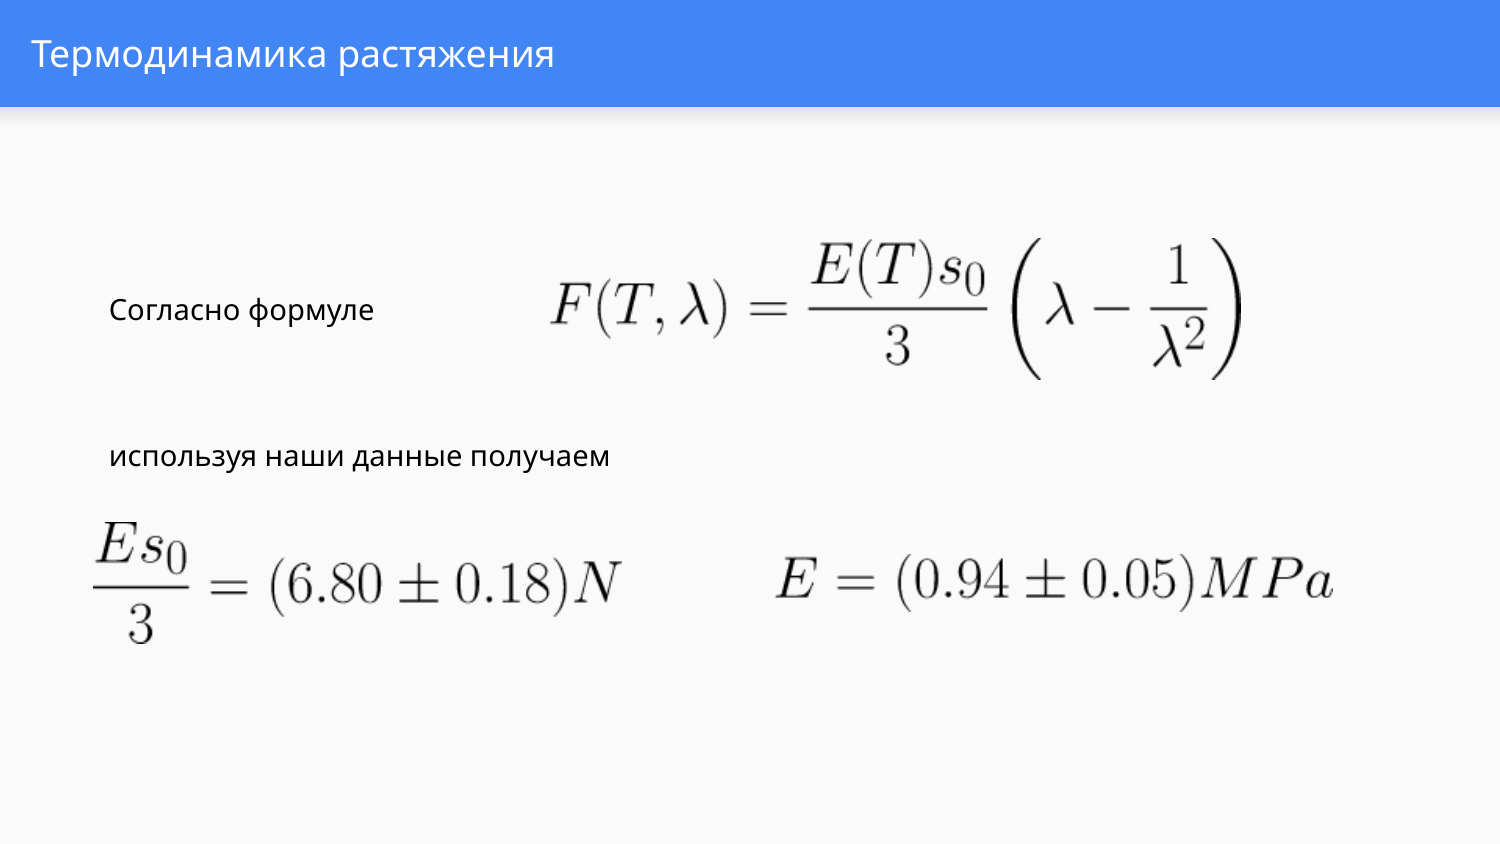

# Термодинамика растяжения
Согласно формуле
используя наши данные получаем